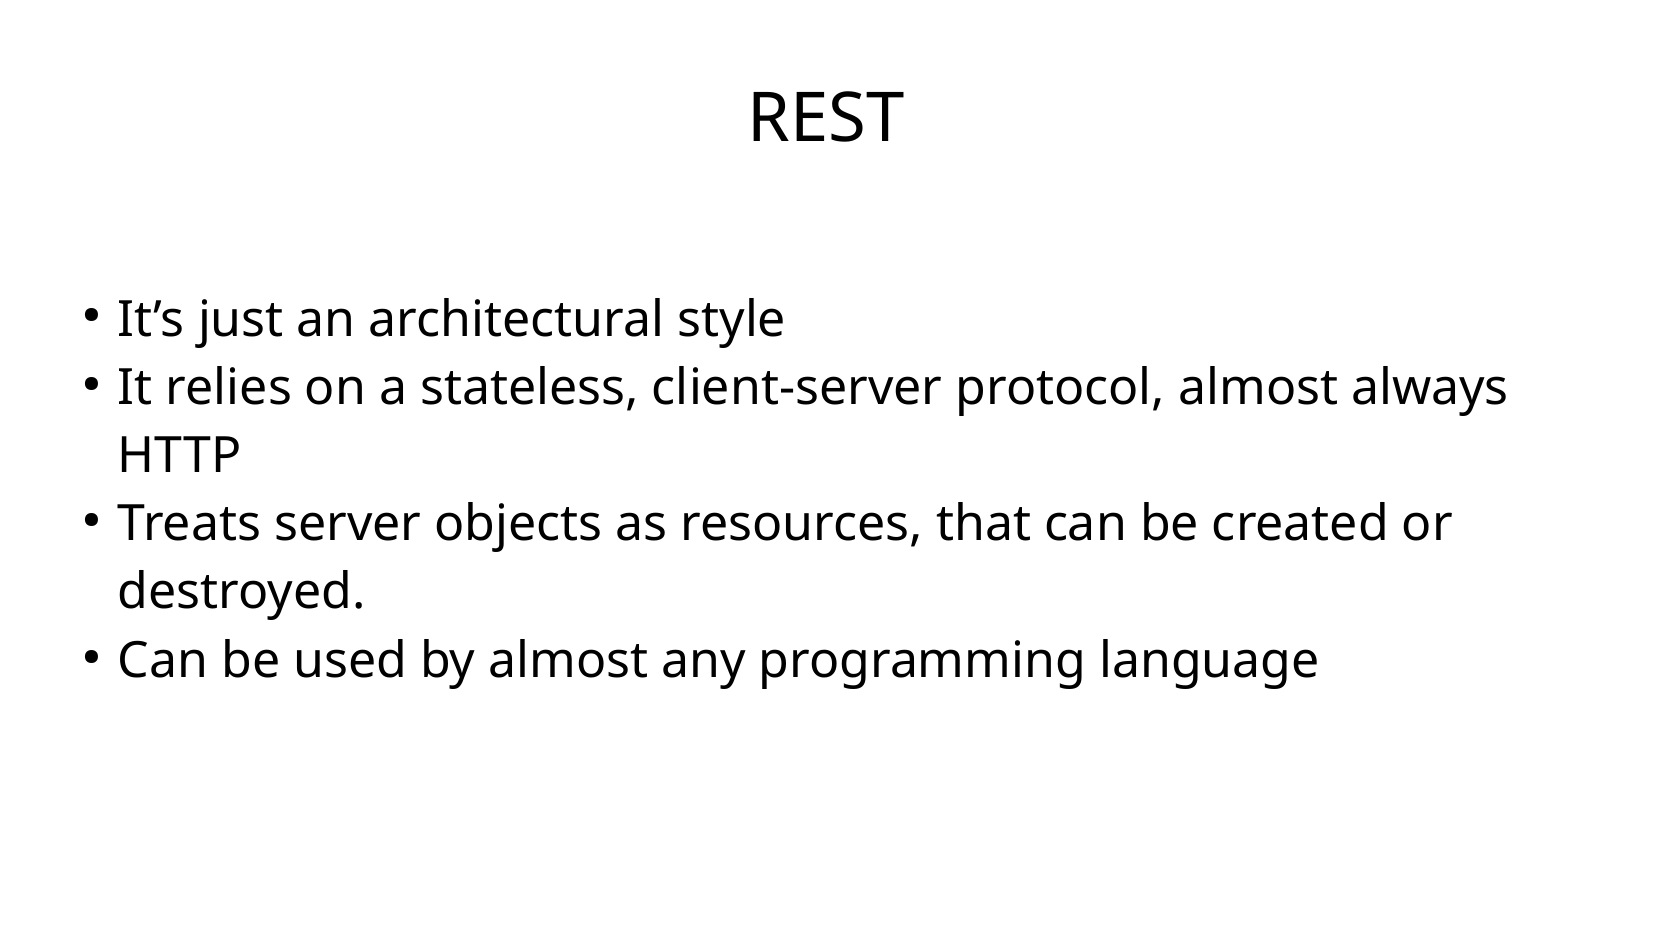

# REST
It’s just an architectural style
It relies on a stateless, client-server protocol, almost always HTTP
Treats server objects as resources, that can be created or destroyed.
Can be used by almost any programming language